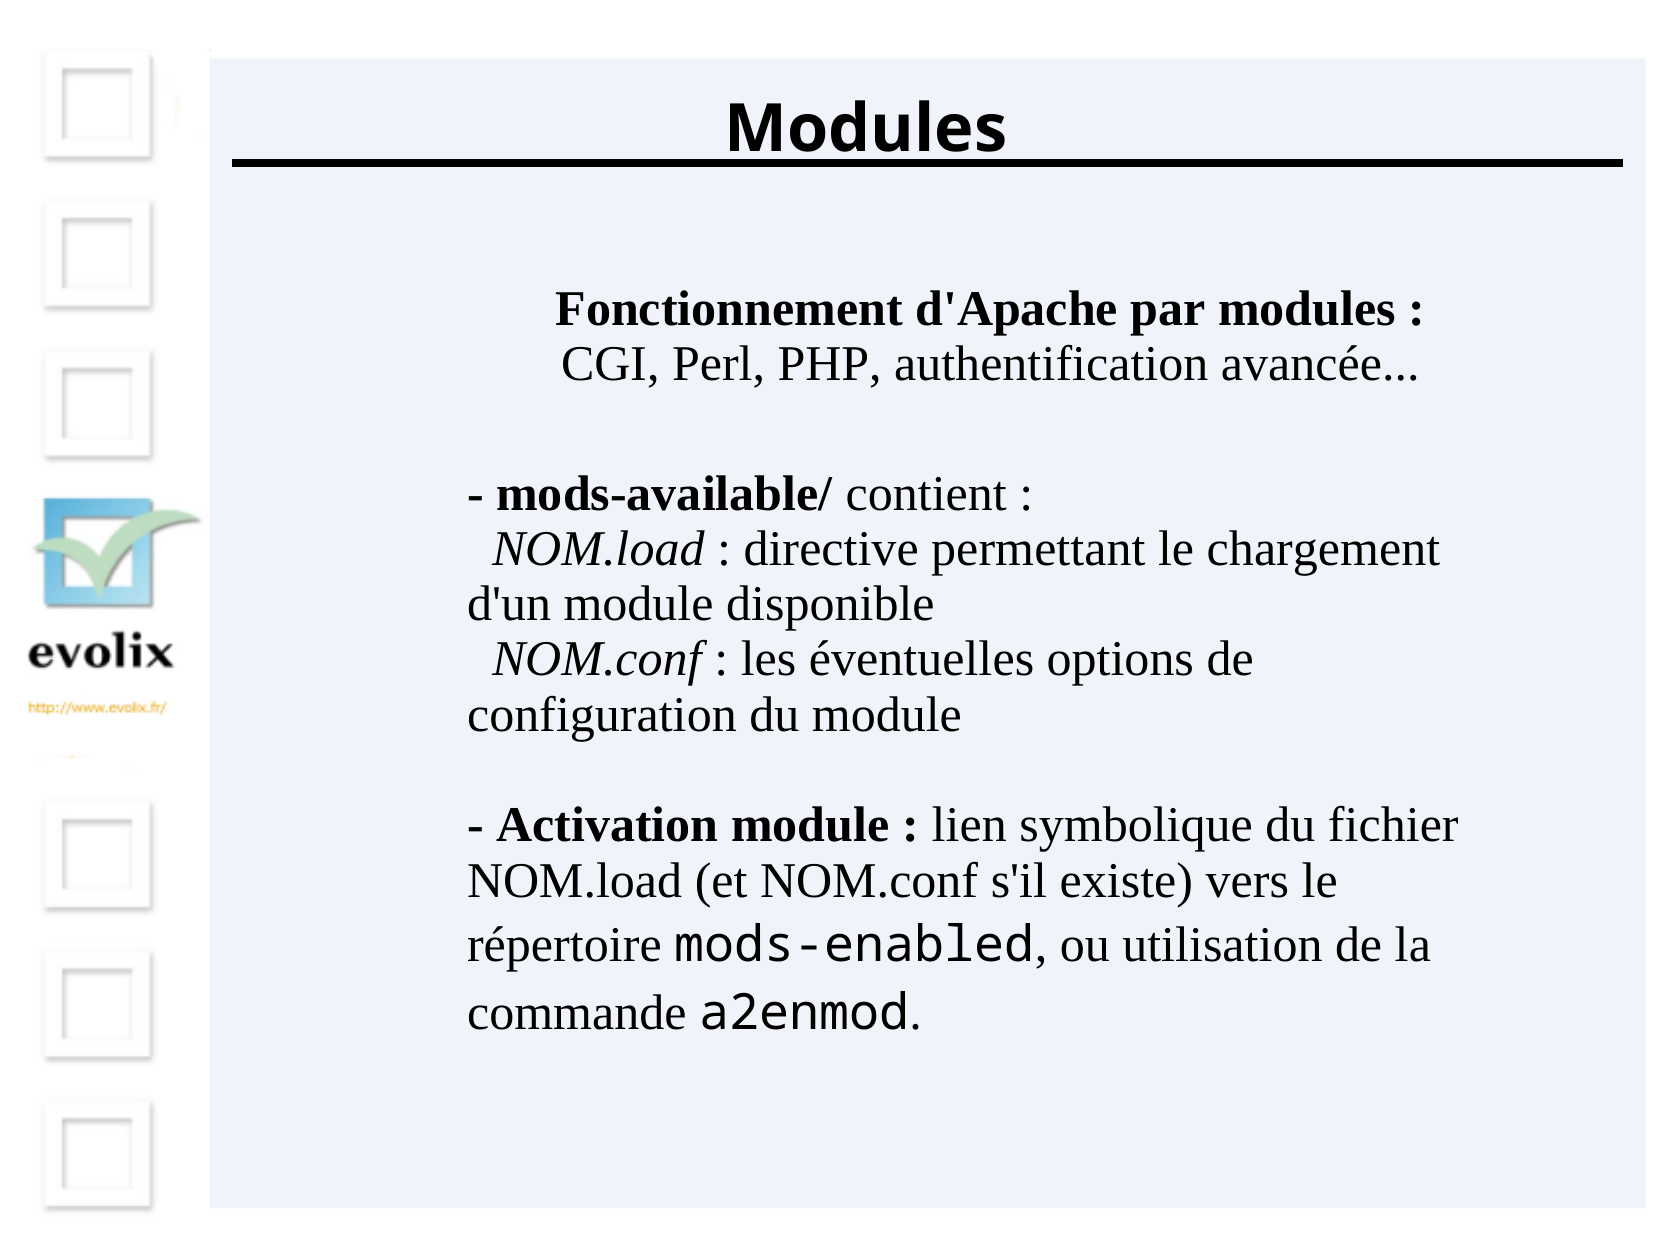

Modules
# Fonctionnement d'Apache par modules :
CGI, Perl, PHP, authentification avancée...
- mods-available/ contient :
 NOM.load : directive permettant le chargement d'un module disponible
 NOM.conf : les éventuelles options de configuration du module
- Activation module : lien symbolique du fichier NOM.load (et NOM.conf s'il existe) vers le répertoire mods-enabled, ou utilisation de la commande a2enmod.